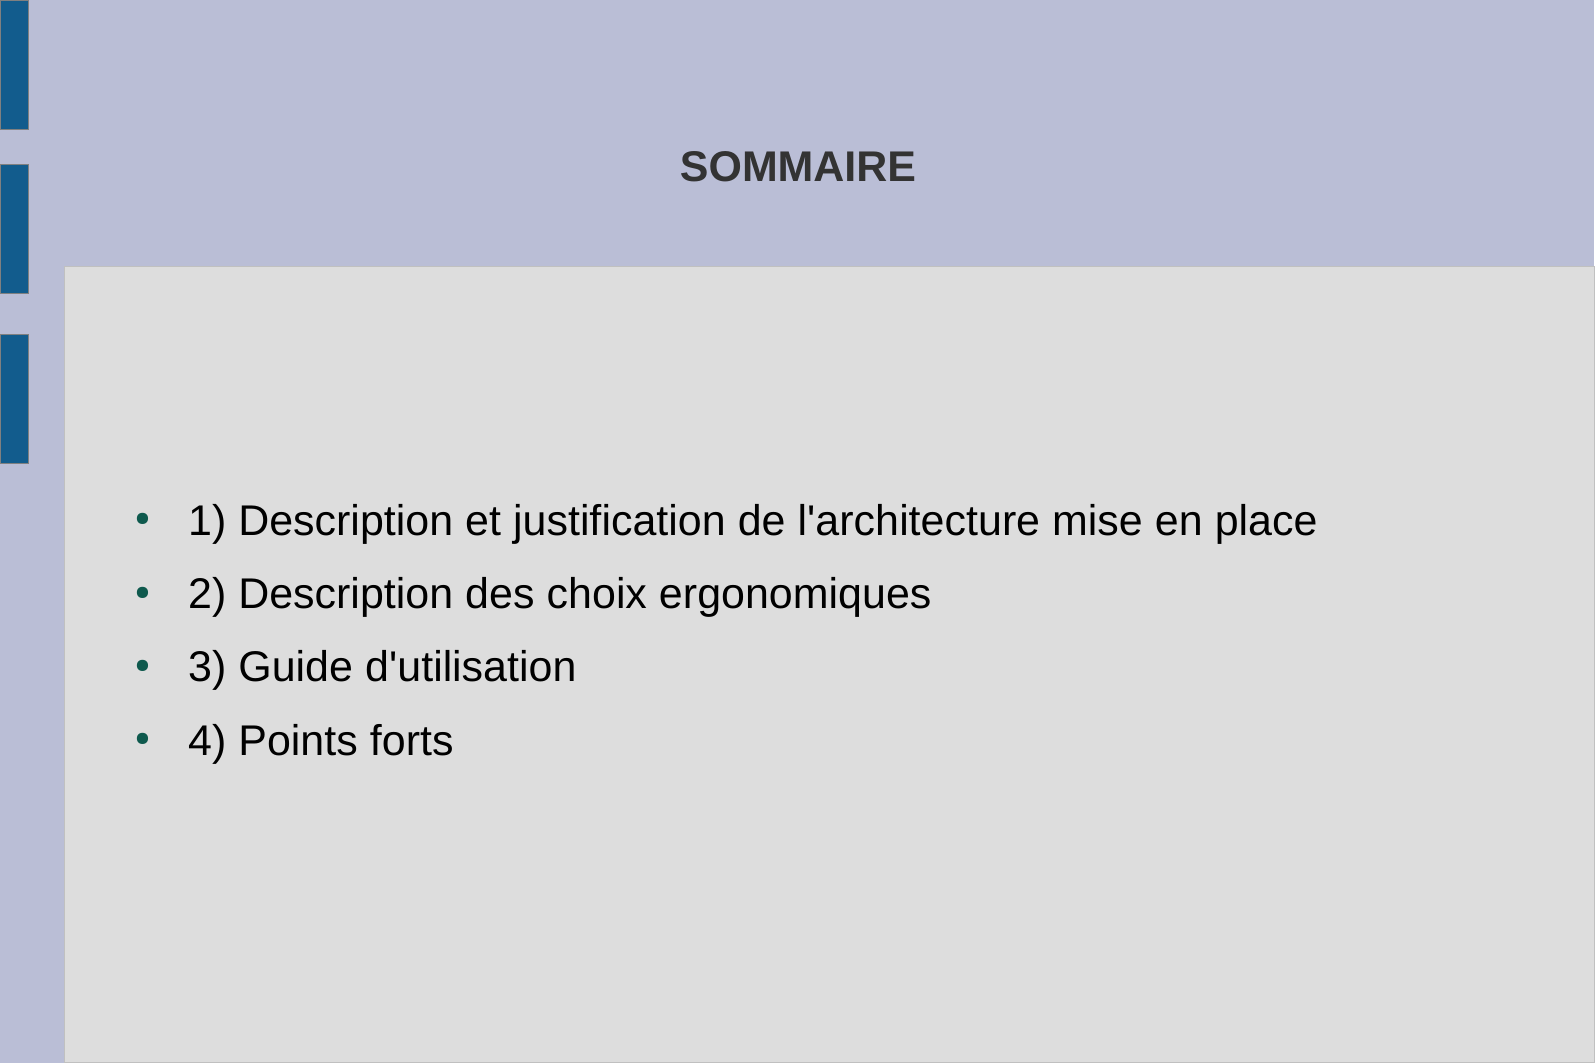

# SOMMAIRE
1) Description et justification de l'architecture mise en place
2) Description des choix ergonomiques
3) Guide d'utilisation
4) Points forts